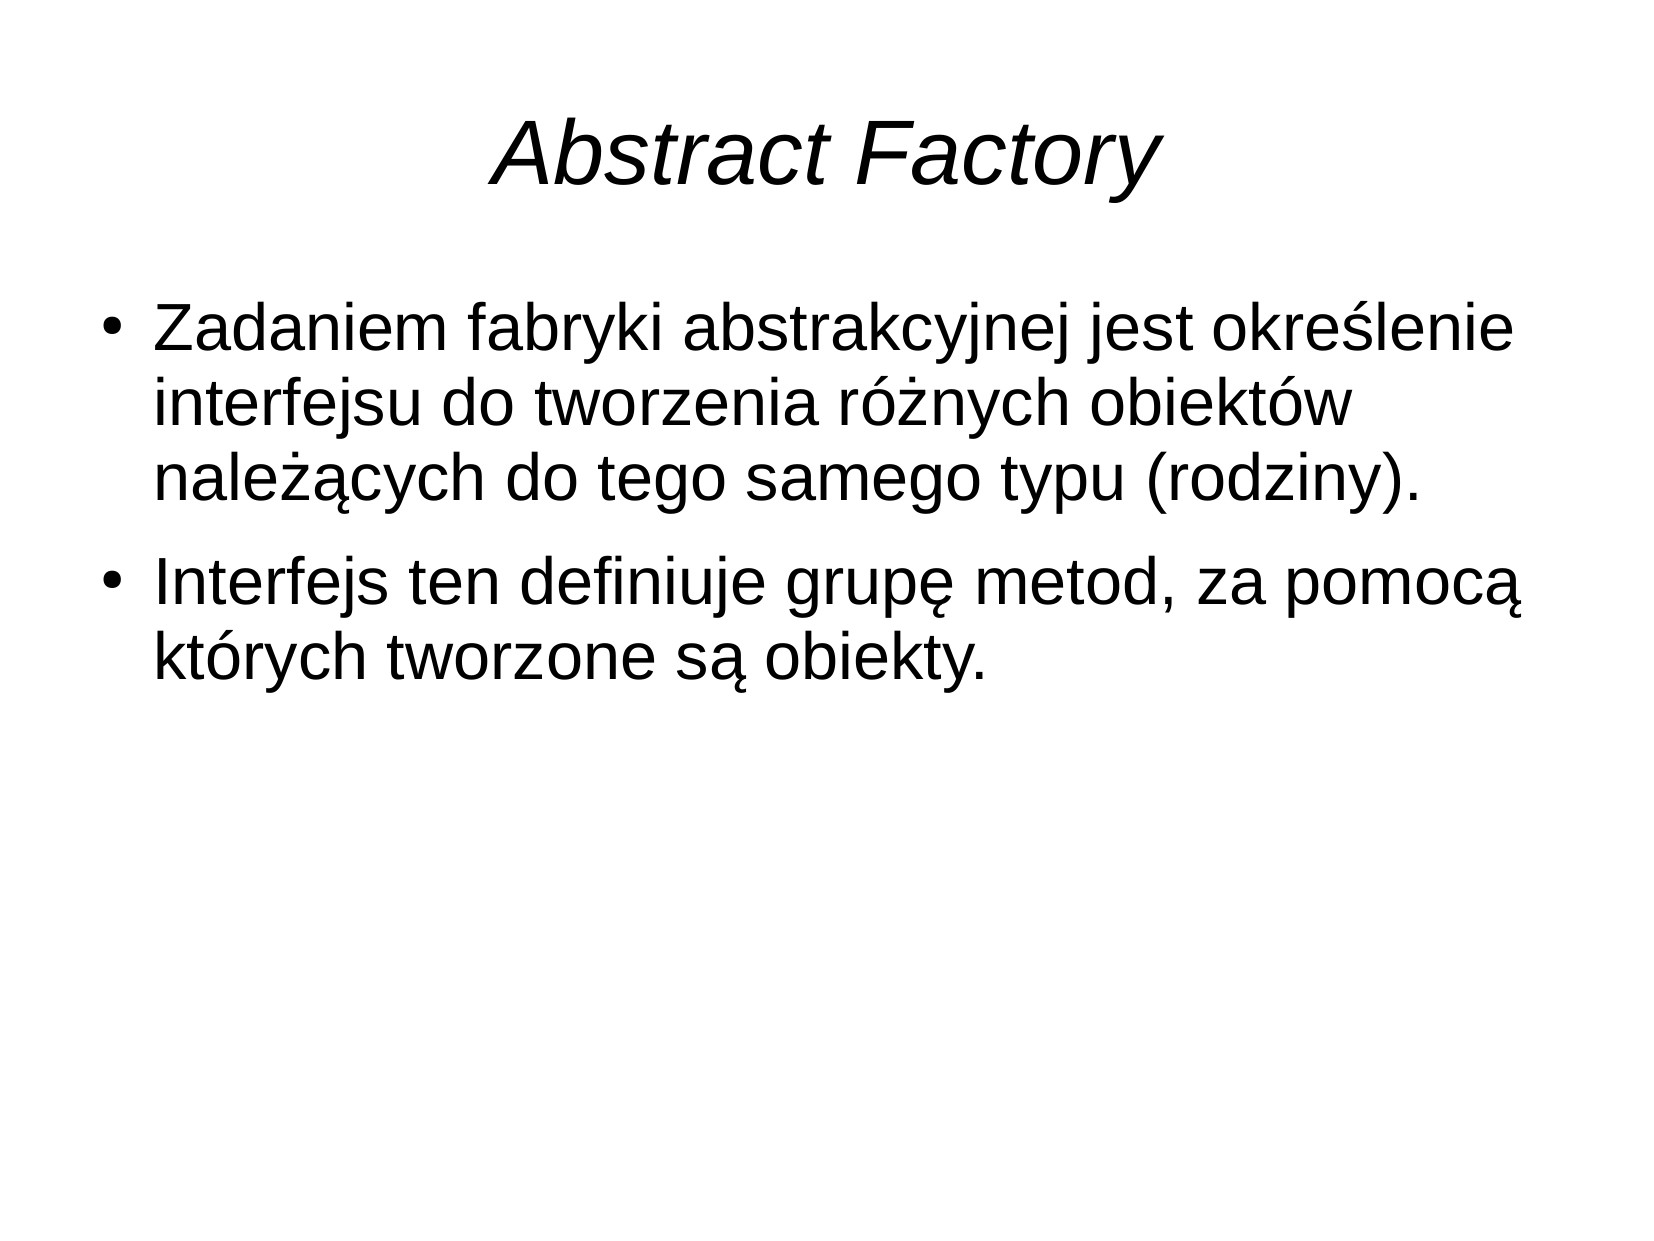

# Abstract Factory
Zadaniem fabryki abstrakcyjnej jest określenie interfejsu do tworzenia różnych obiektów należących do tego samego typu (rodziny).
Interfejs ten definiuje grupę metod, za pomocą których tworzone są obiekty.